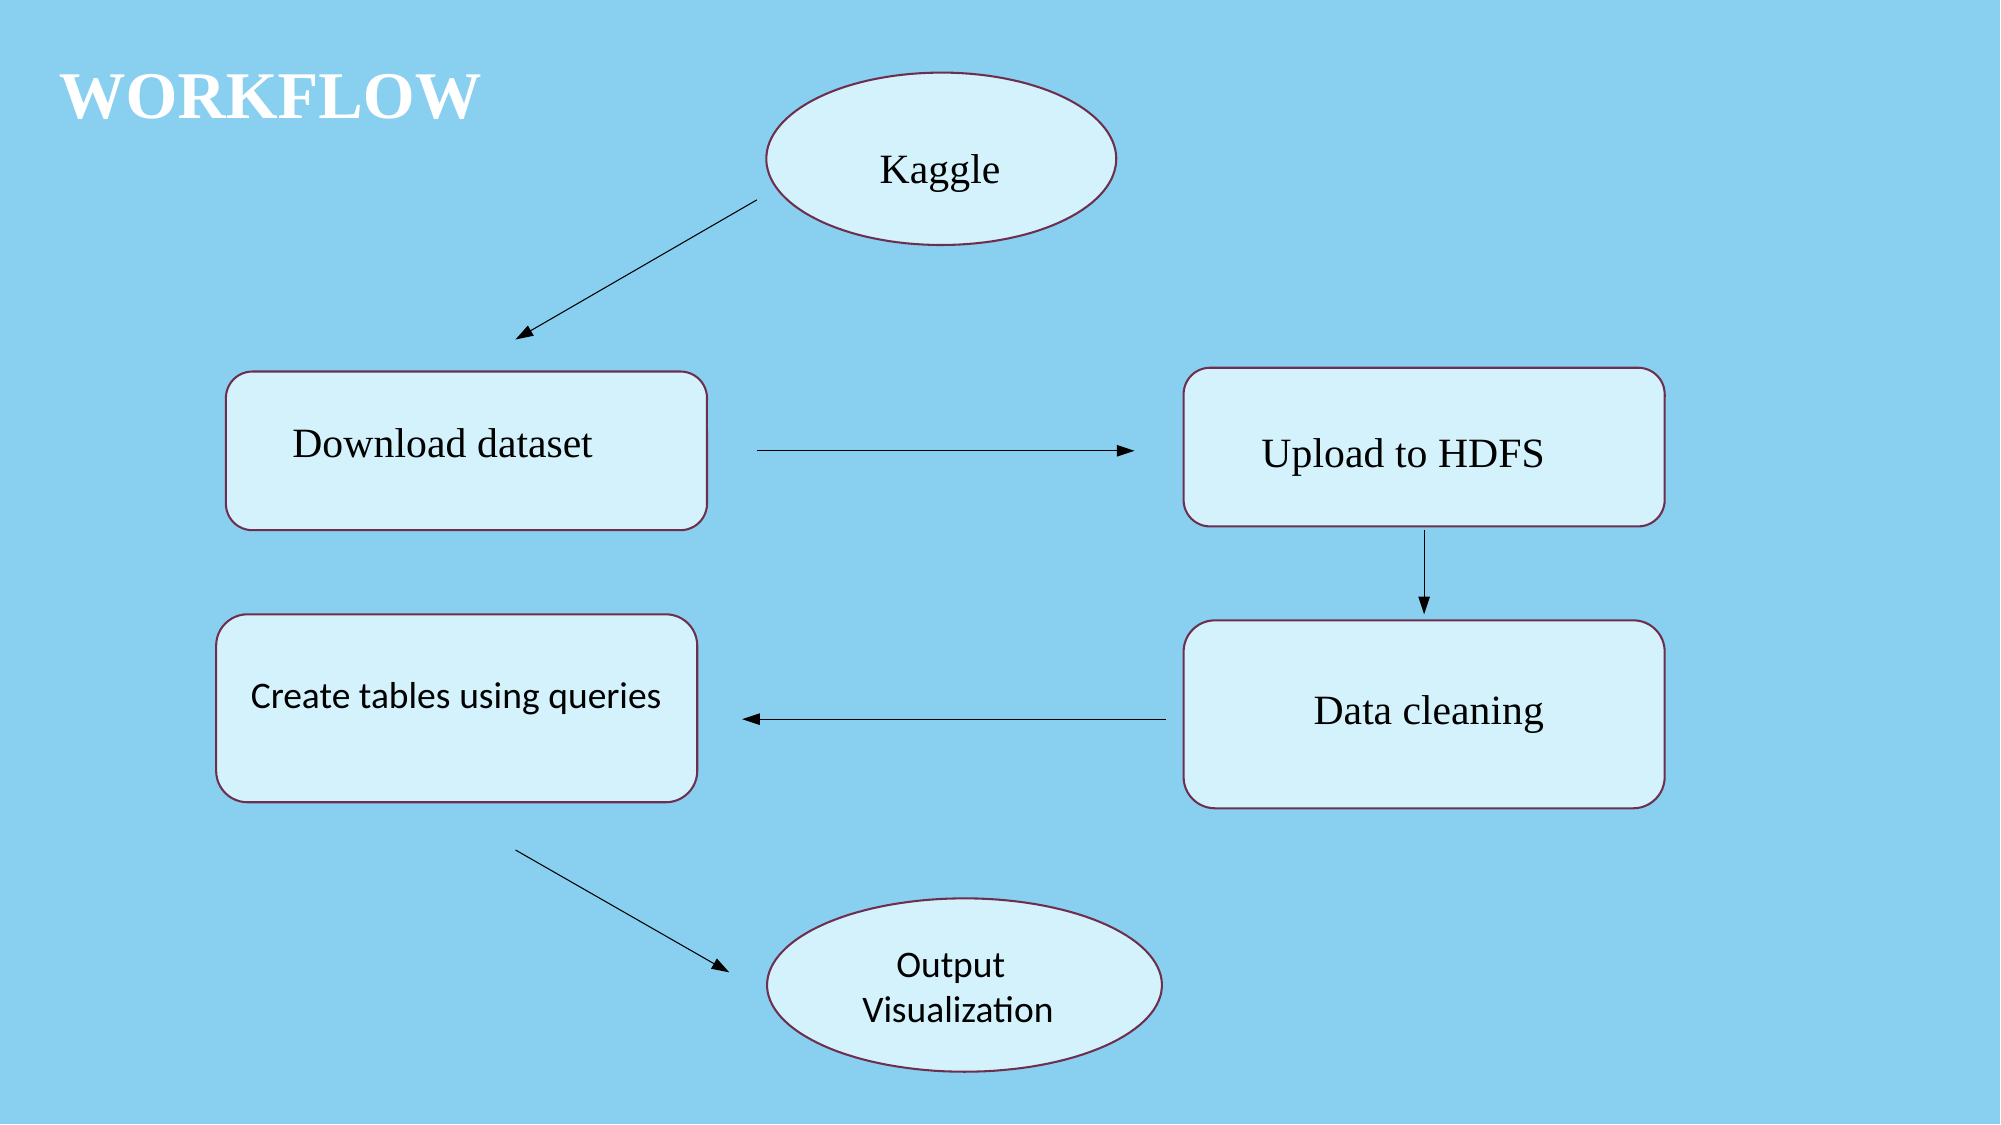

WORKFLOW
Kaggle
Download dataset
Upload to HDFS
Create tables using queries
 Data cleaning
 Output Visualization